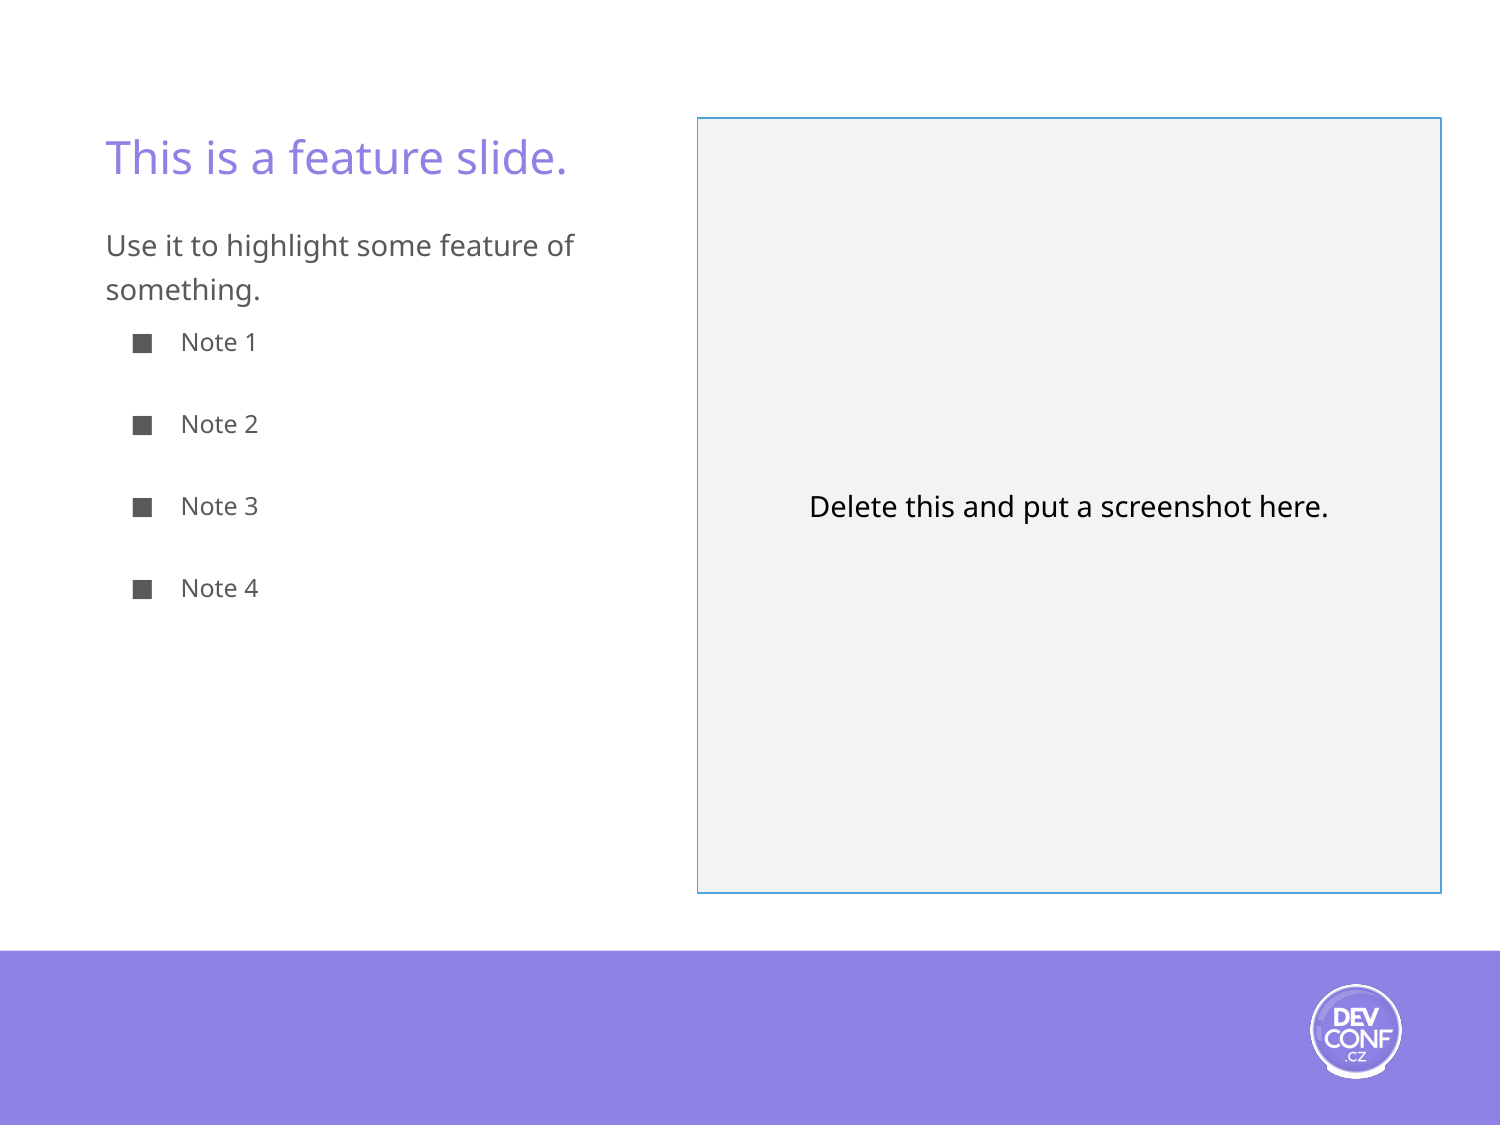

# This is a feature slide.
Delete this and put a screenshot here.
Use it to highlight some feature of something.
Note 1
Note 2
Note 3
Note 4